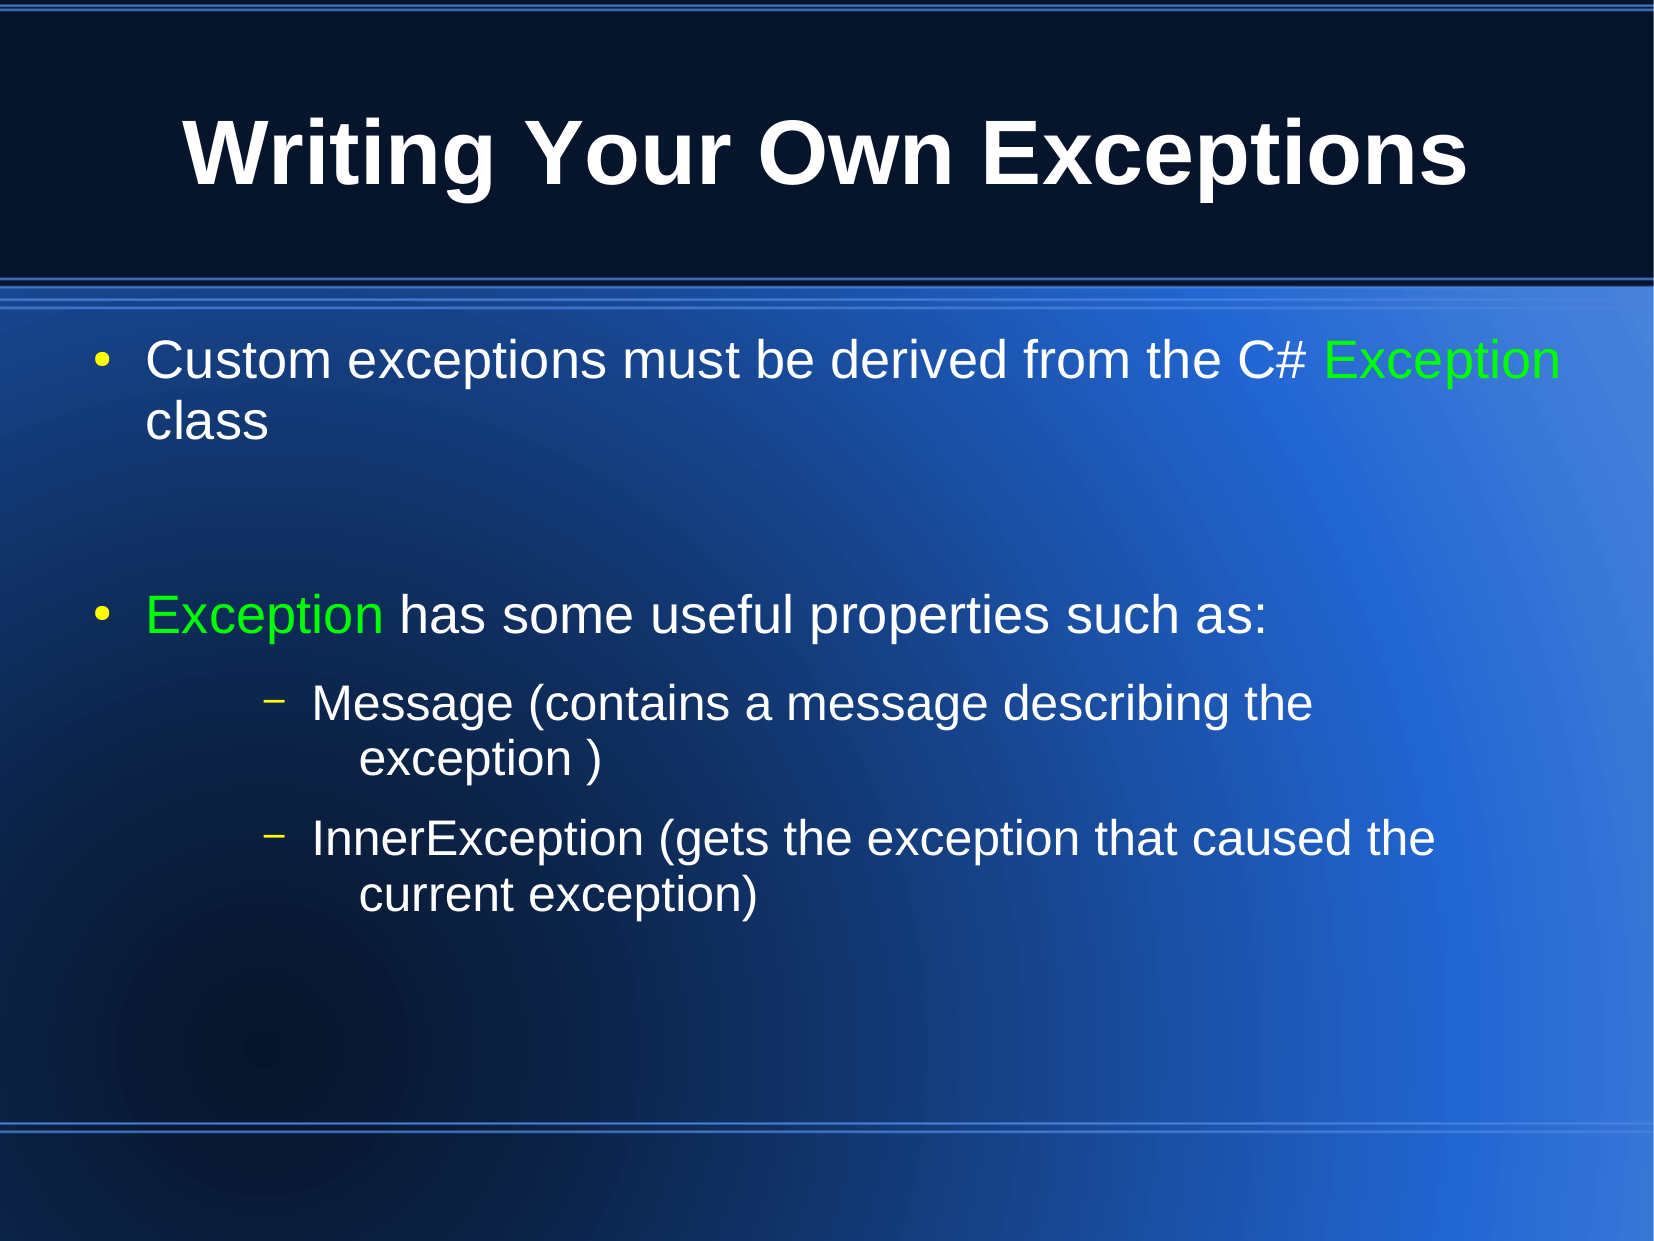

# Writing Your Own Exceptions
Custom exceptions must be derived from the C# Exception class
Exception has some useful properties such as:
Message (contains a message describing the exception )
InnerException (gets the exception that caused the current exception)